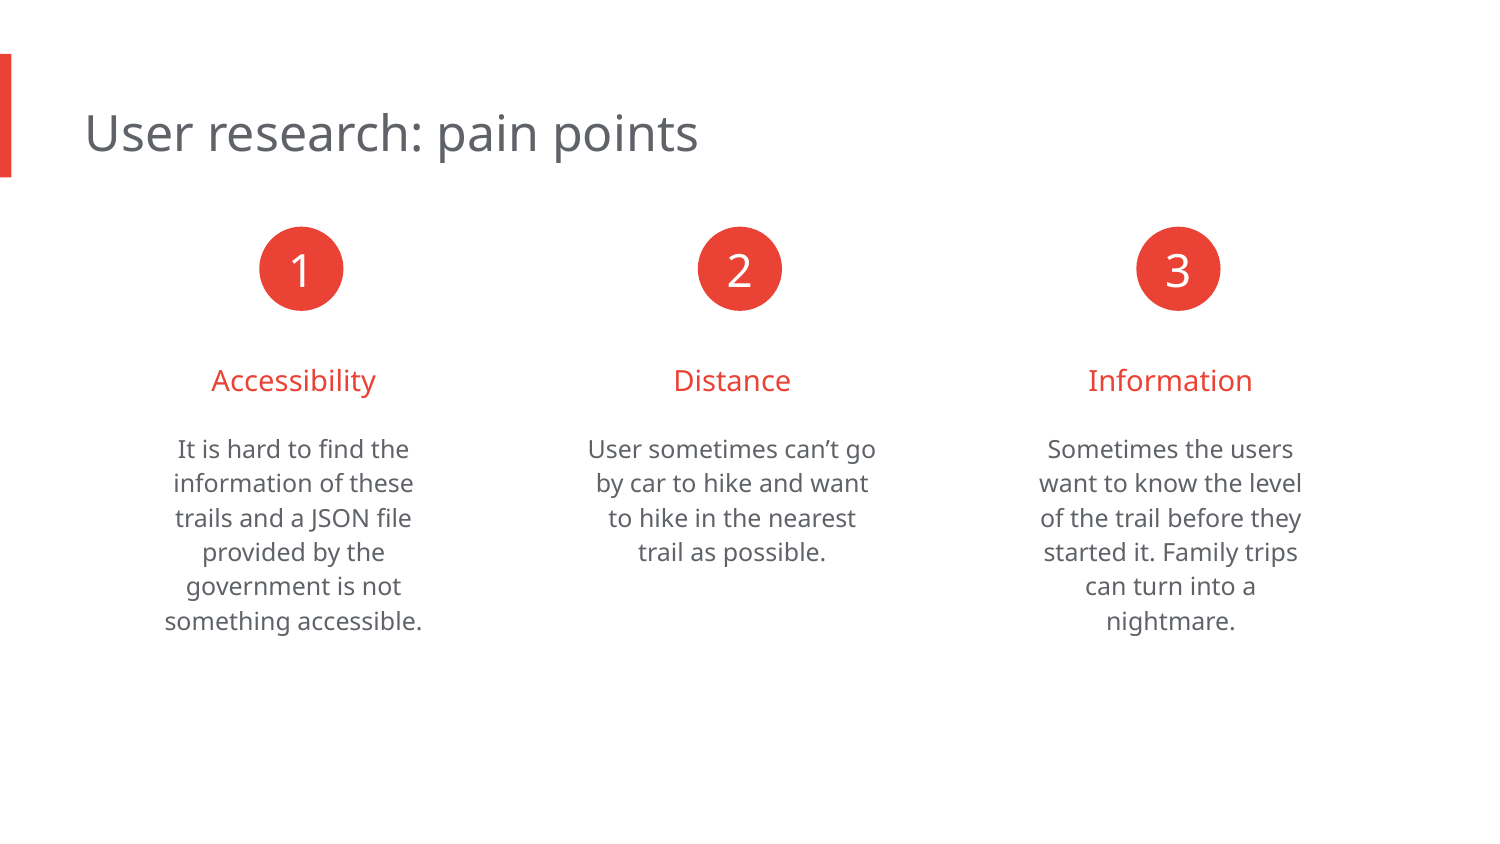

User research: pain points
1
2
3
Accessibility
Distance
Information
It is hard to find the information of these trails and a JSON file provided by the government is not something accessible.
User sometimes can’t go by car to hike and want to hike in the nearest trail as possible.
Sometimes the users want to know the level of the trail before they started it. Family trips can turn into a nightmare.